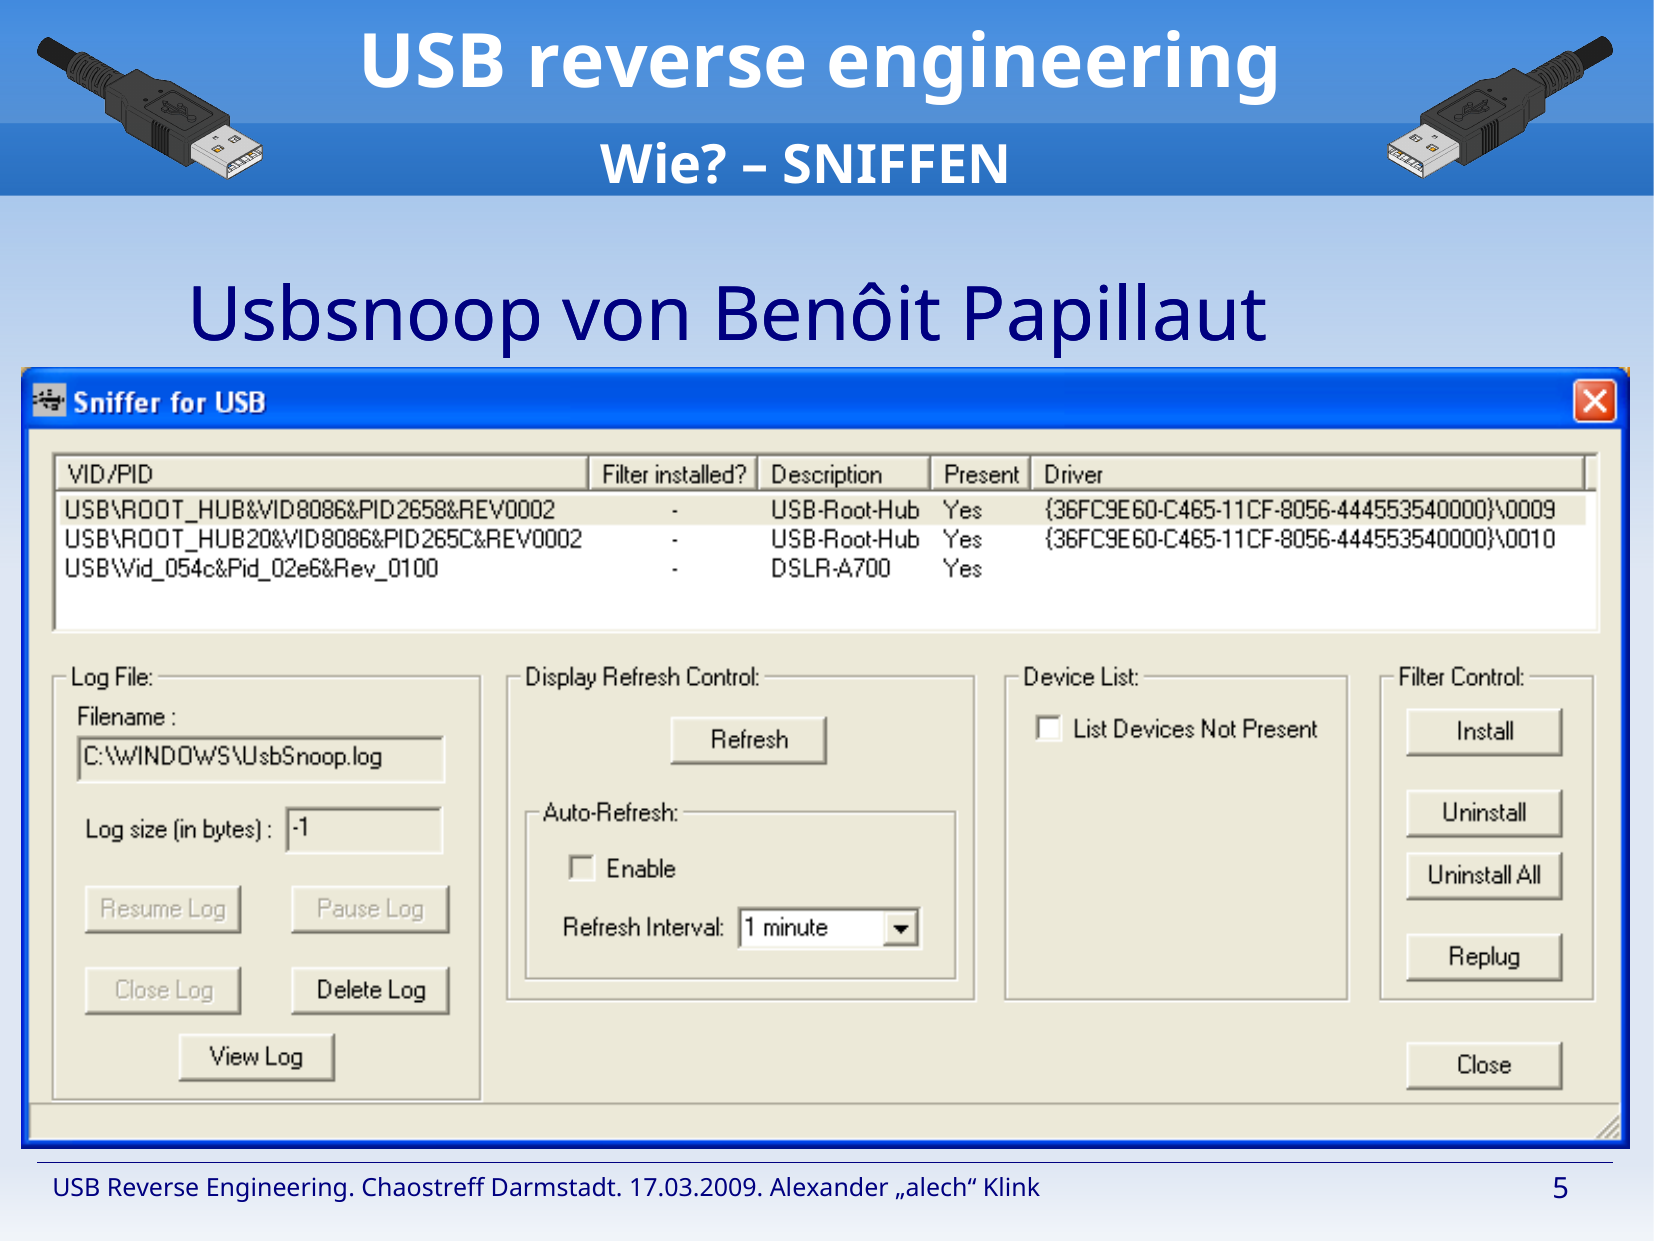

# USB reverse engineering
Wie? – SNIFFEN
Usbsnoop von Benôit Papillaut
Usbsnoop von Benôit Papillaut
USB Reverse Engineering. Chaostreff Darmstadt. 17.03.2009. Alexander „alech“ Klink